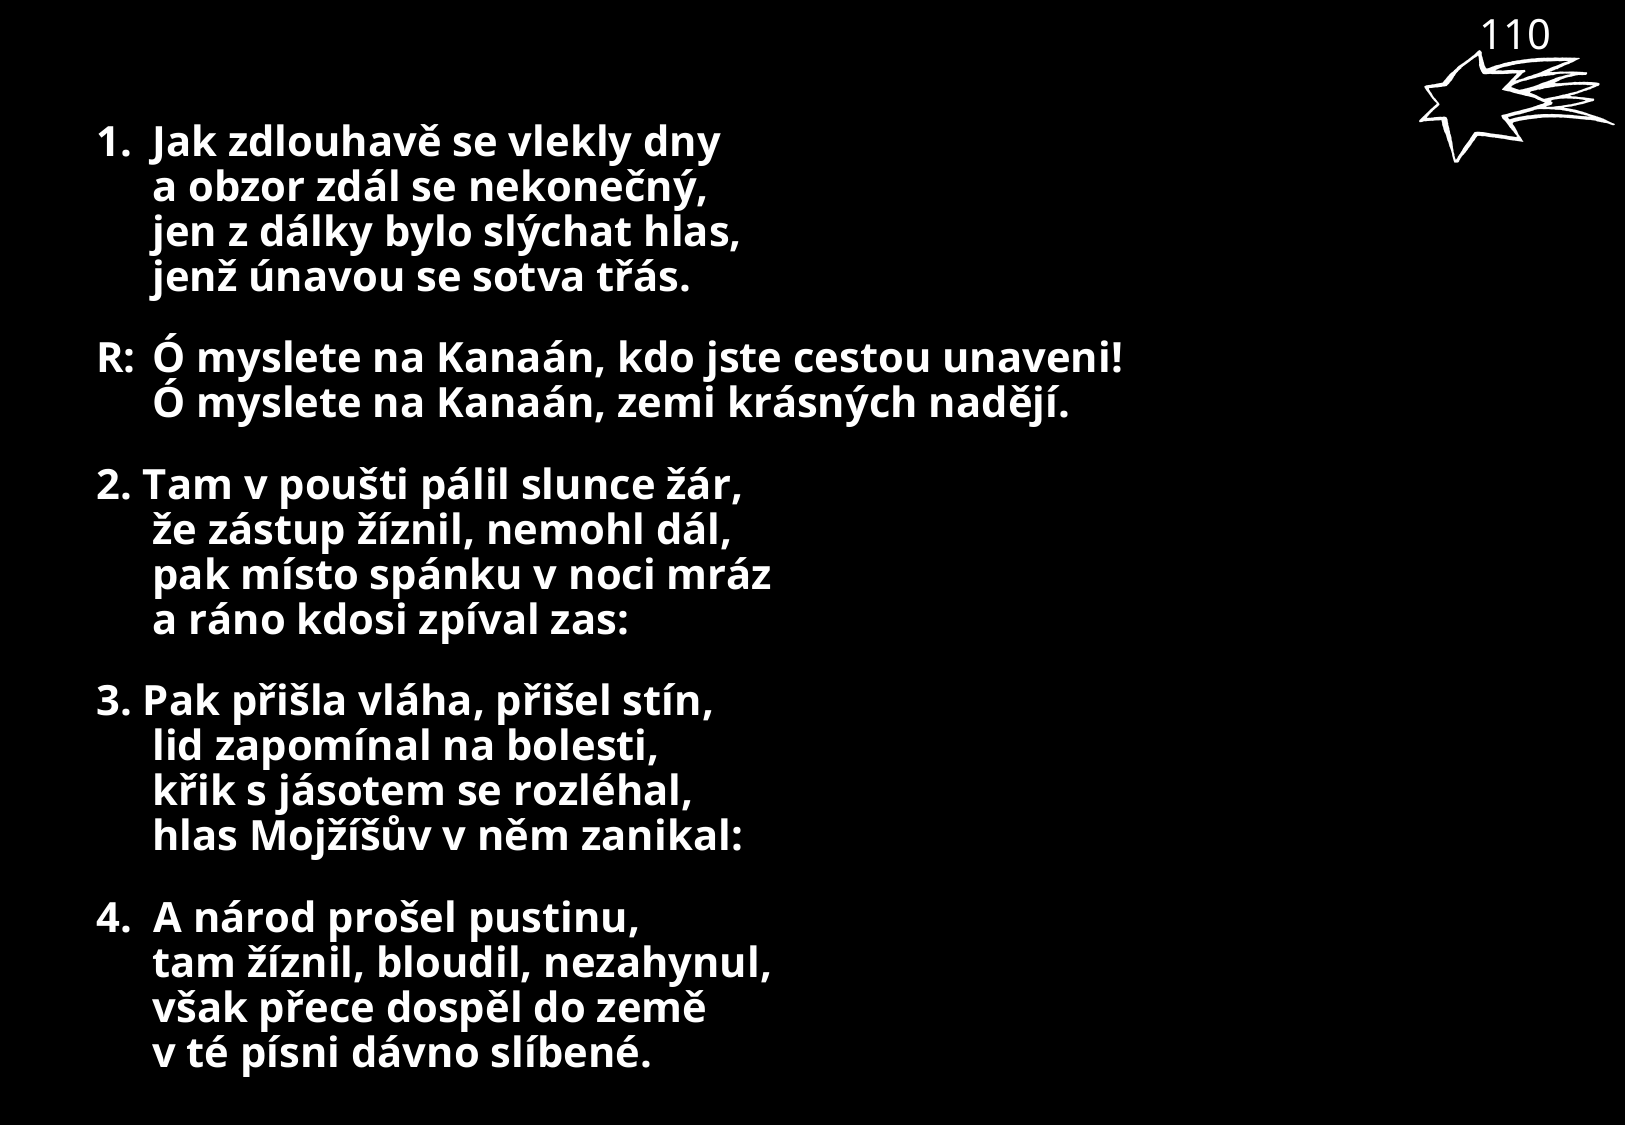

110
# Jak zdlouhavě se vlekly dny a obzor zdál se nekonečný, jen z dálky bylo slýchat hlas, jenž únavou se sotva třás.
R: 	Ó myslete na Kanaán, kdo jste cestou unaveni!
Ó myslete na Kanaán, zemi krásných nadějí.
2. Tam v poušti pálil slunce žár,
že zástup žíznil, nemohl dál,
pak místo spánku v noci mráz
a ráno kdosi zpíval zas:
3. Pak přišla vláha, přišel stín,
lid zapomínal na bolesti,
křik s jásotem se rozléhal,
hlas Mojžíšův v něm zanikal:
4. A národ prošel pustinu,
tam žíznil, bloudil, nezahynul,
však přece dospěl do země
v té písni dávno slíbené.